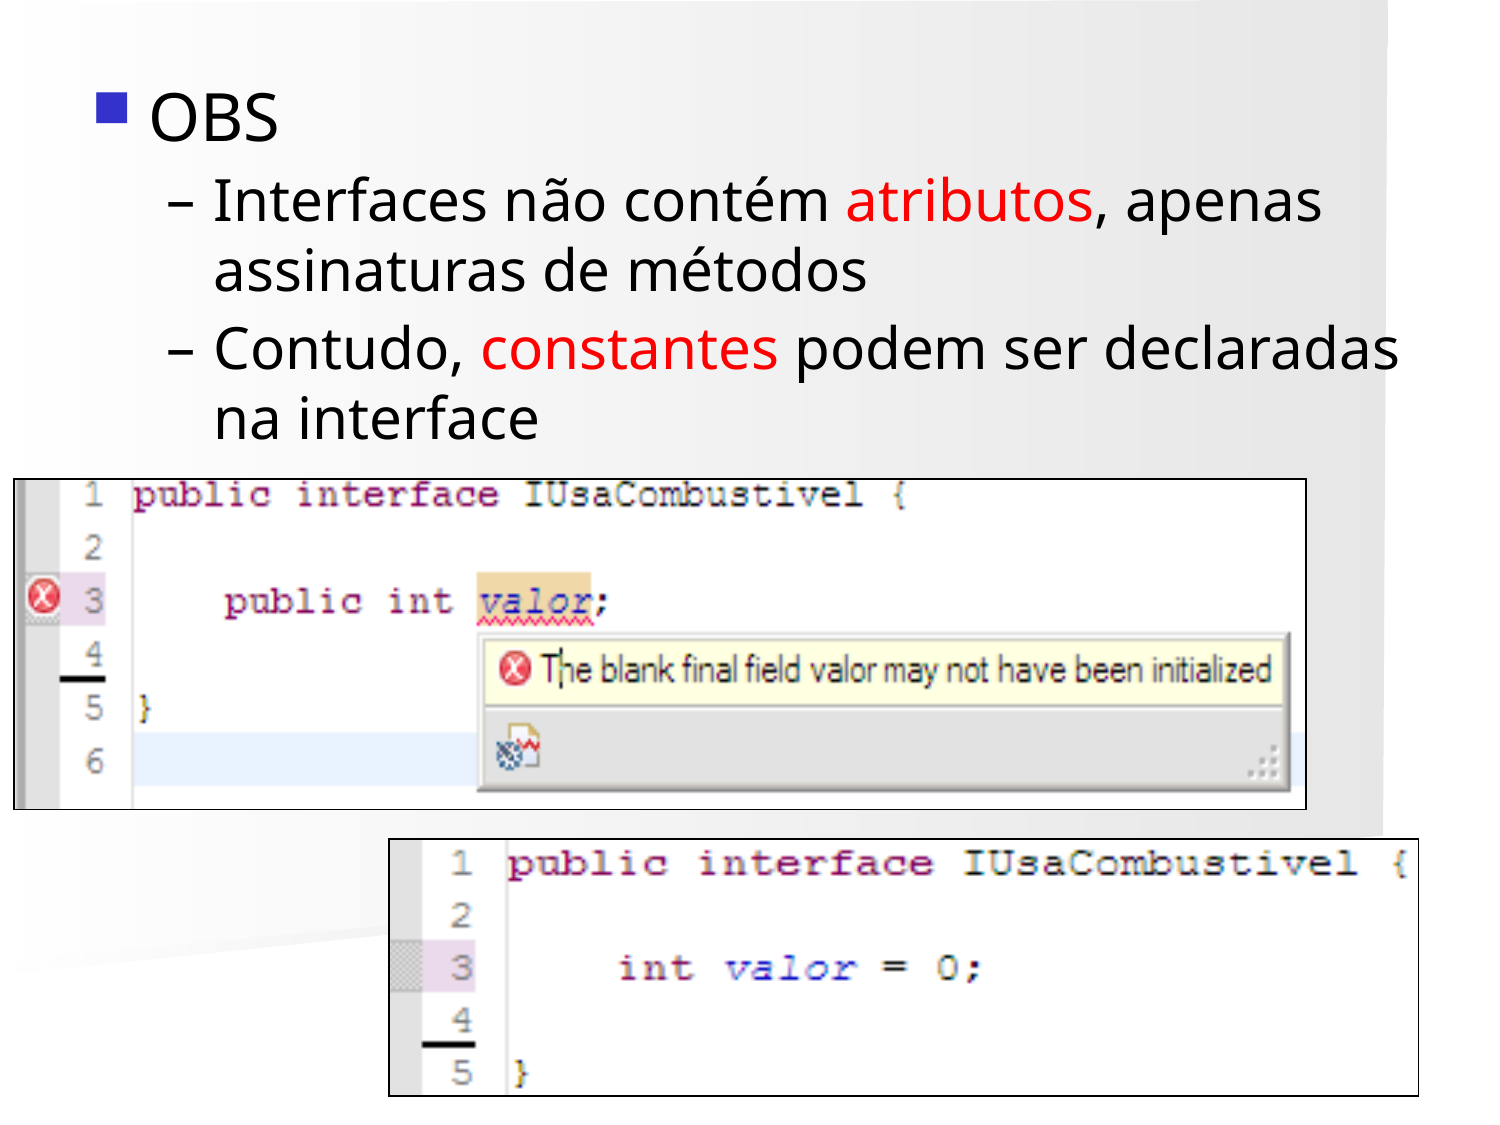

# OBS
Interfaces não contém atributos, apenas assinaturas de métodos
Contudo, constantes podem ser declaradas na interface